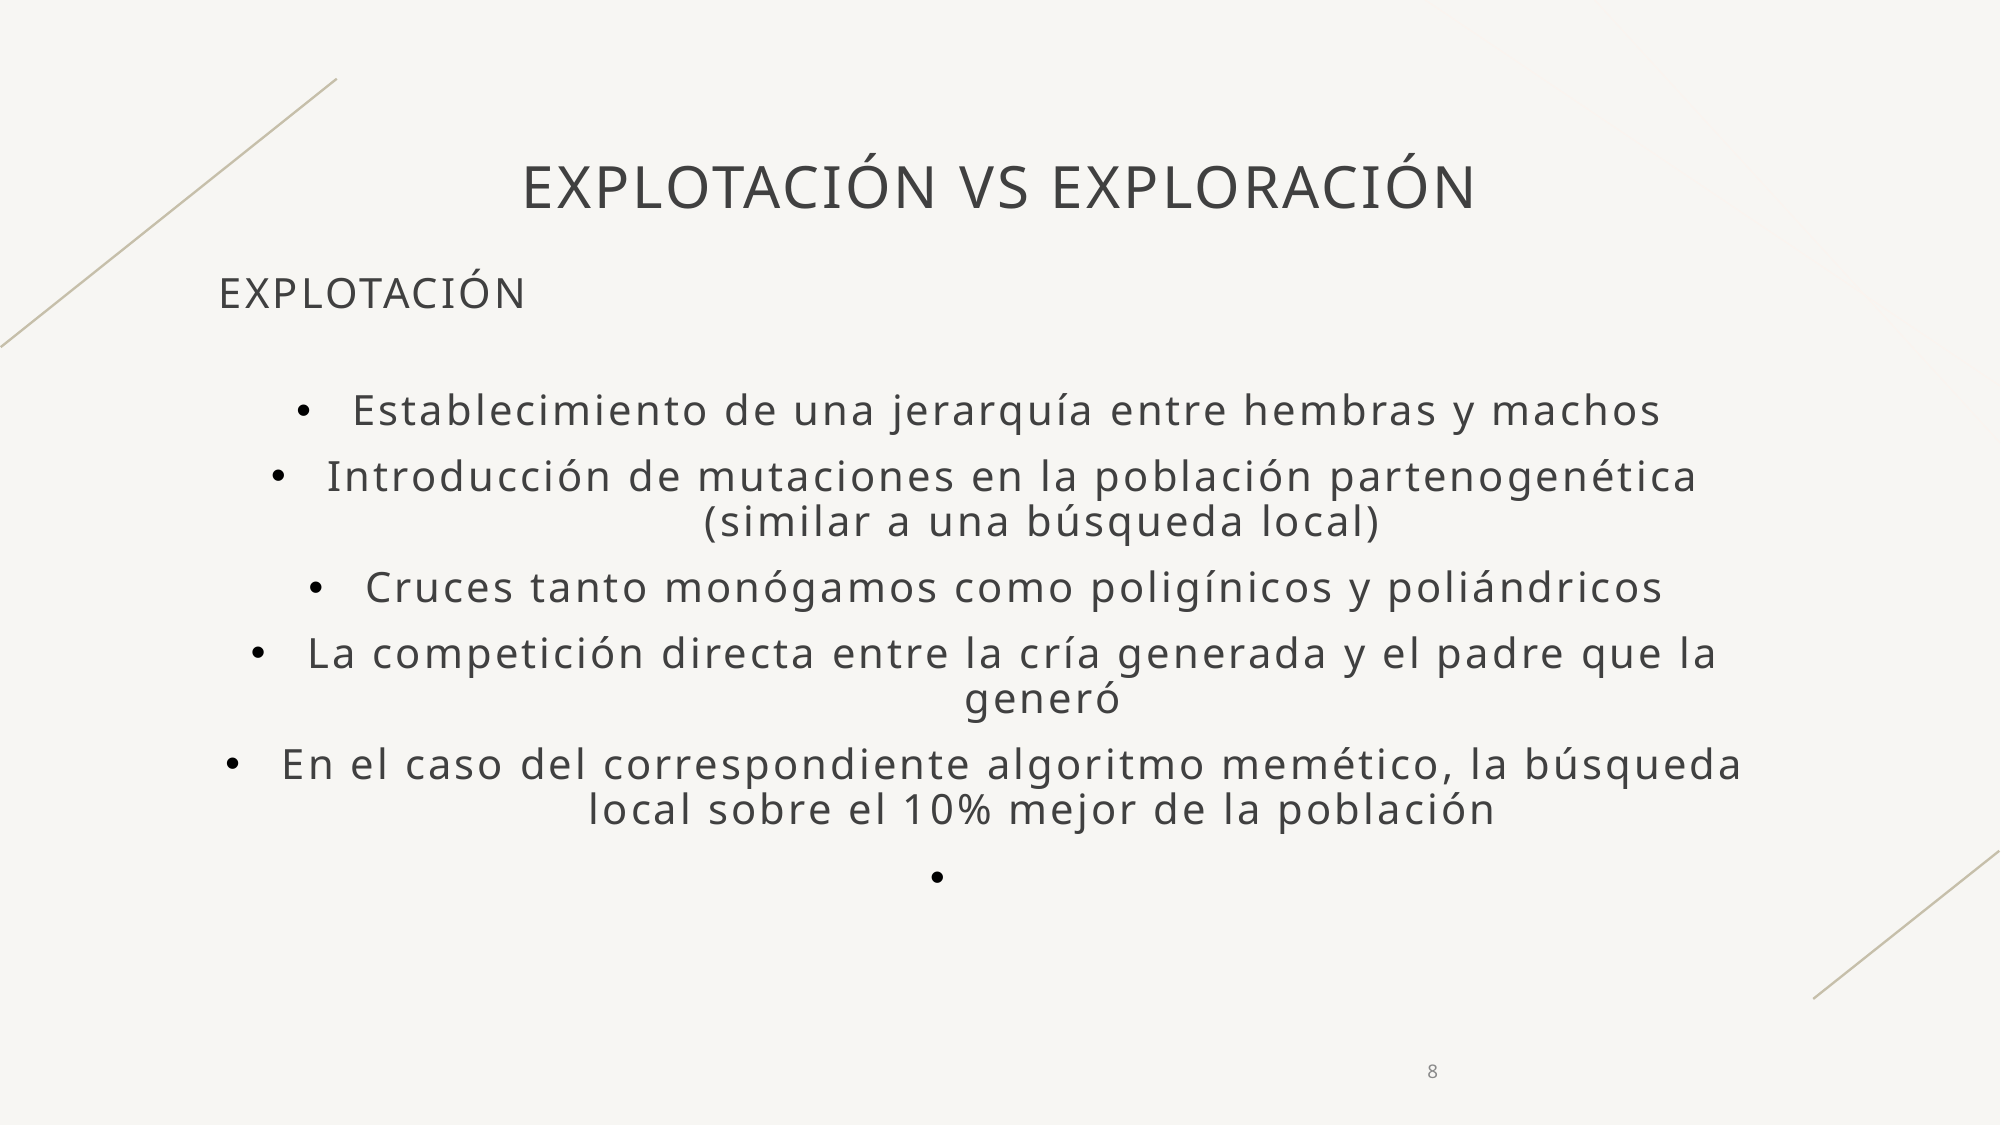

# explotación vs Exploración
EXPLOTACIÓN
Establecimiento de una jerarquía entre hembras y machos
Introducción de mutaciones en la población partenogenética (similar a una búsqueda local)
Cruces tanto monógamos como poligínicos y poliándricos
La competición directa entre la cría generada y el padre que la generó
En el caso del correspondiente algoritmo memético, la búsqueda local sobre el 10% mejor de la población